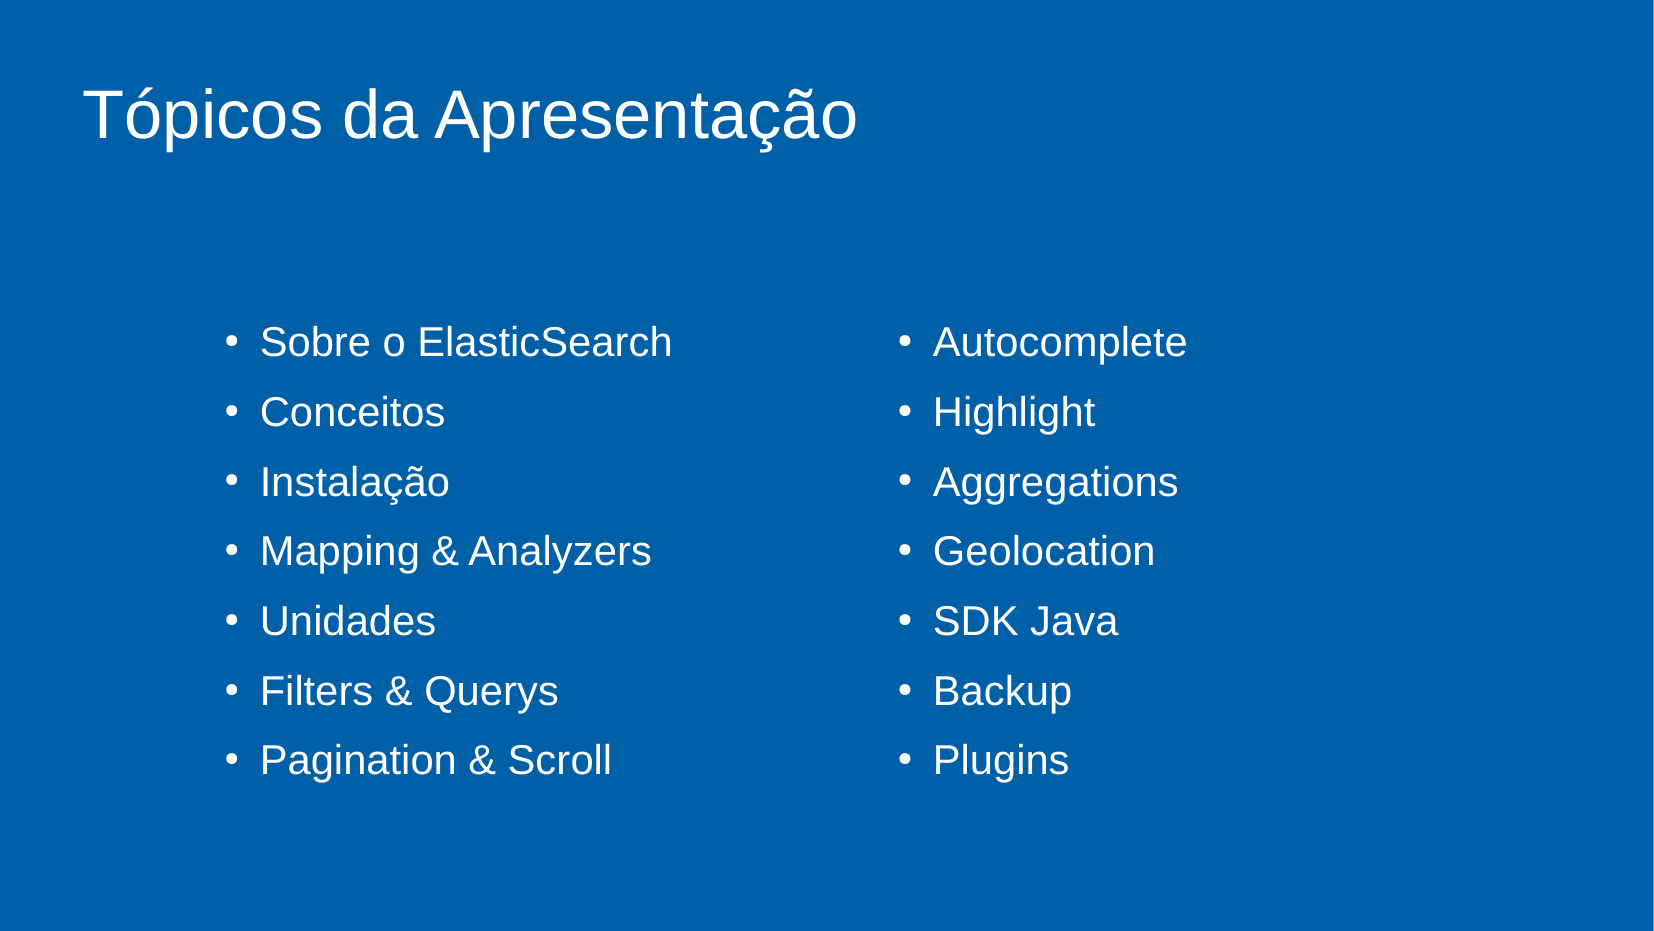

# Tópicos da Apresentação
Sobre o ElasticSearch
Conceitos
Instalação
Mapping & Analyzers
Unidades
Filters & Querys
Pagination & Scroll
Autocomplete
Highlight
Aggregations
Geolocation
SDK Java
Backup
Plugins